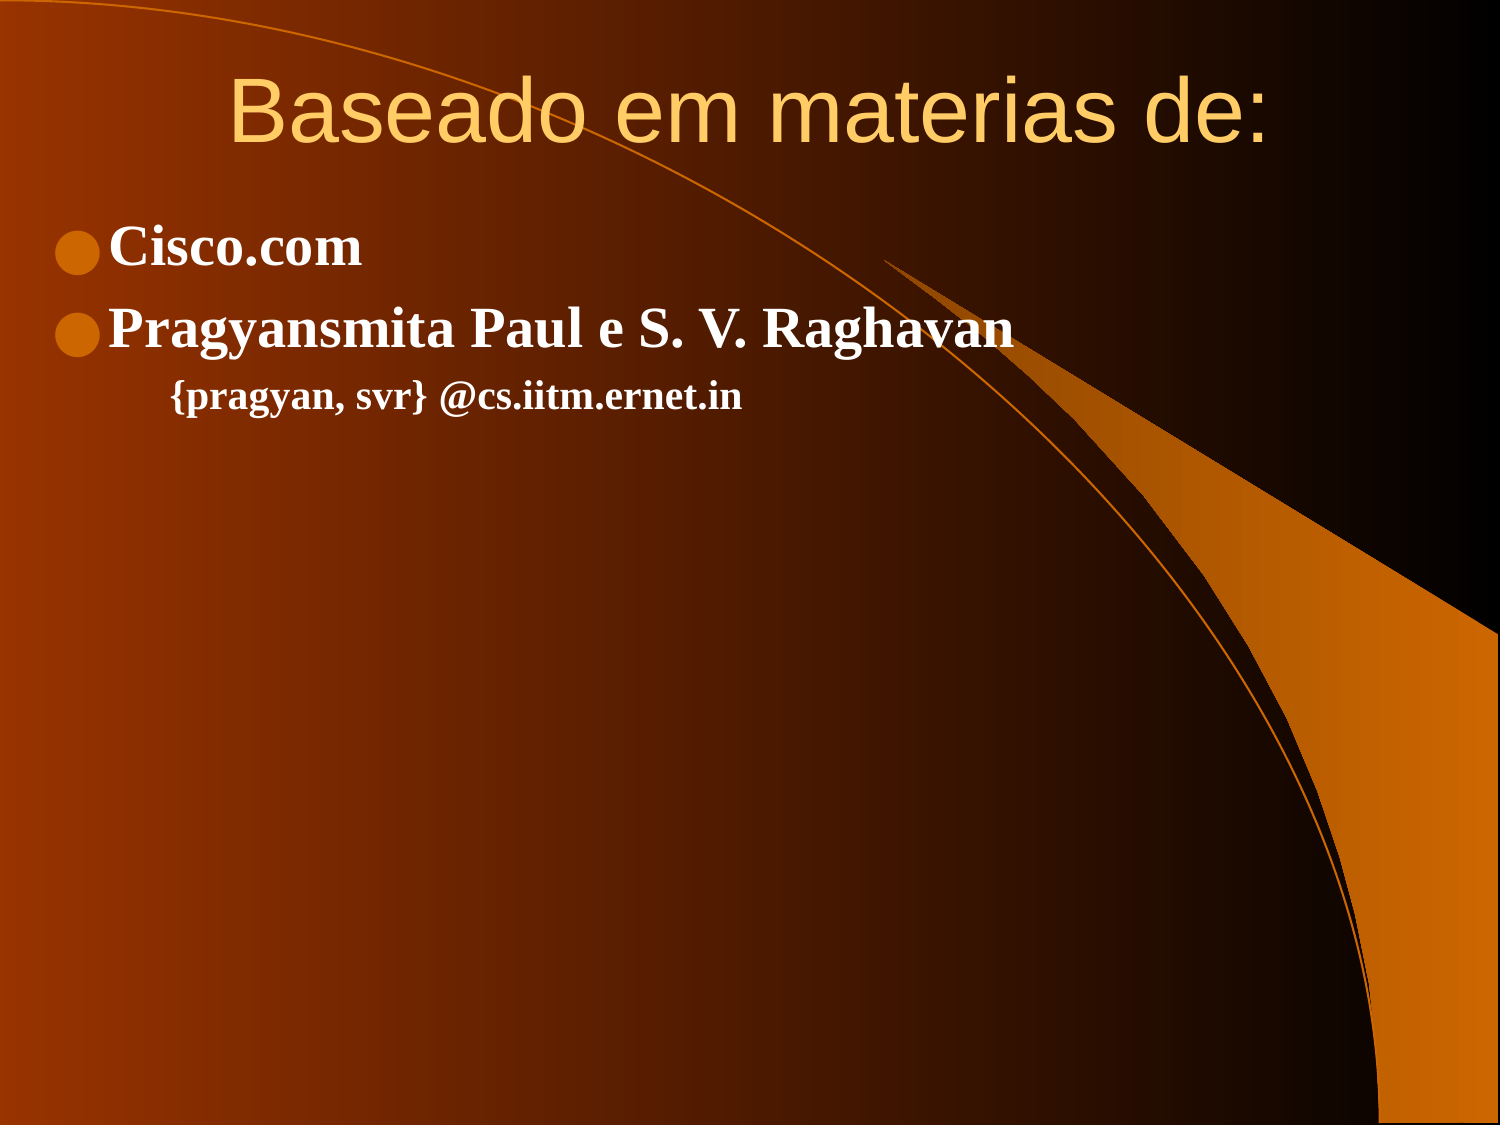

# Baseado em materias de:
Cisco.com
Pragyansmita Paul e S. V. Raghavan
 {pragyan, svr} @cs.iitm.ernet.in